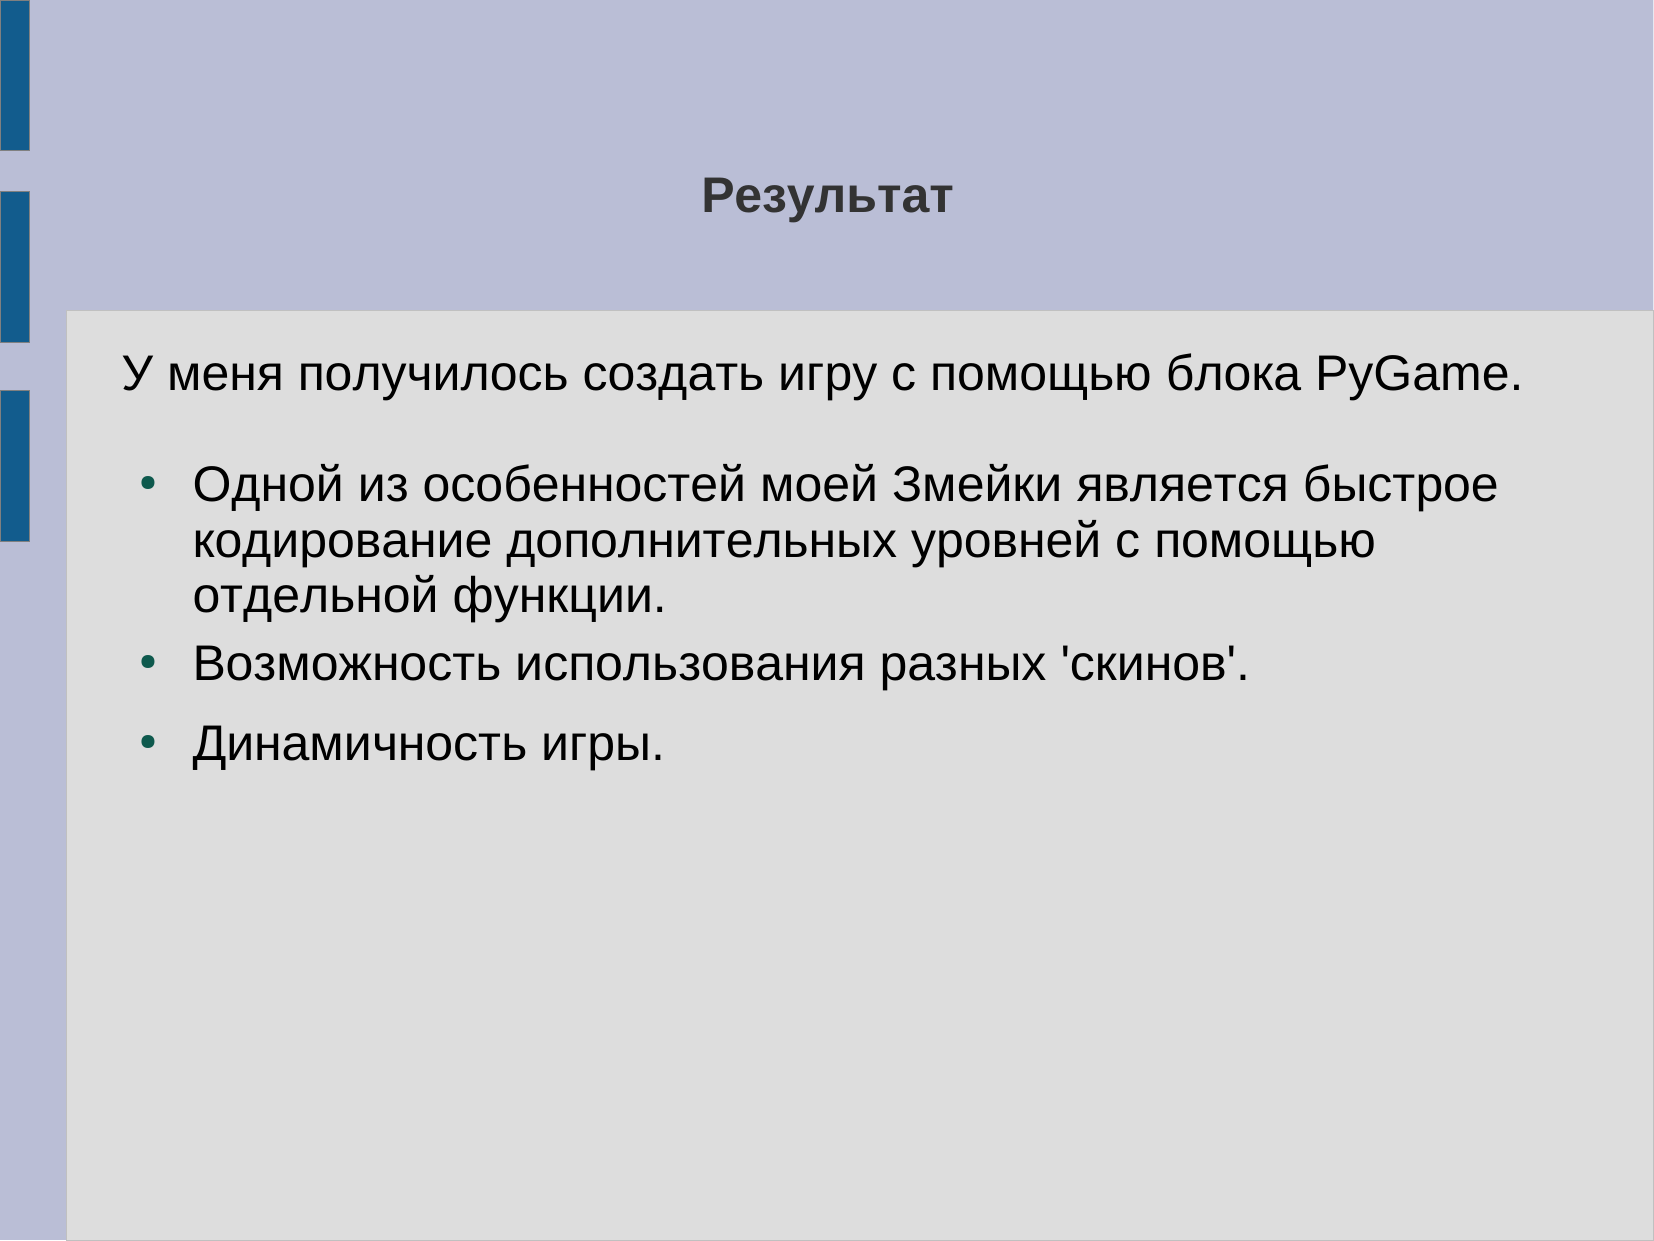

# Результат
У меня получилось создать игру с помощью блока PyGame.
Одной из особенностей моей Змейки является быстрое кодирование дополнительных уровней с помощью отдельной функции.
Возможность использования разных 'скинов'.
Динамичность игры.